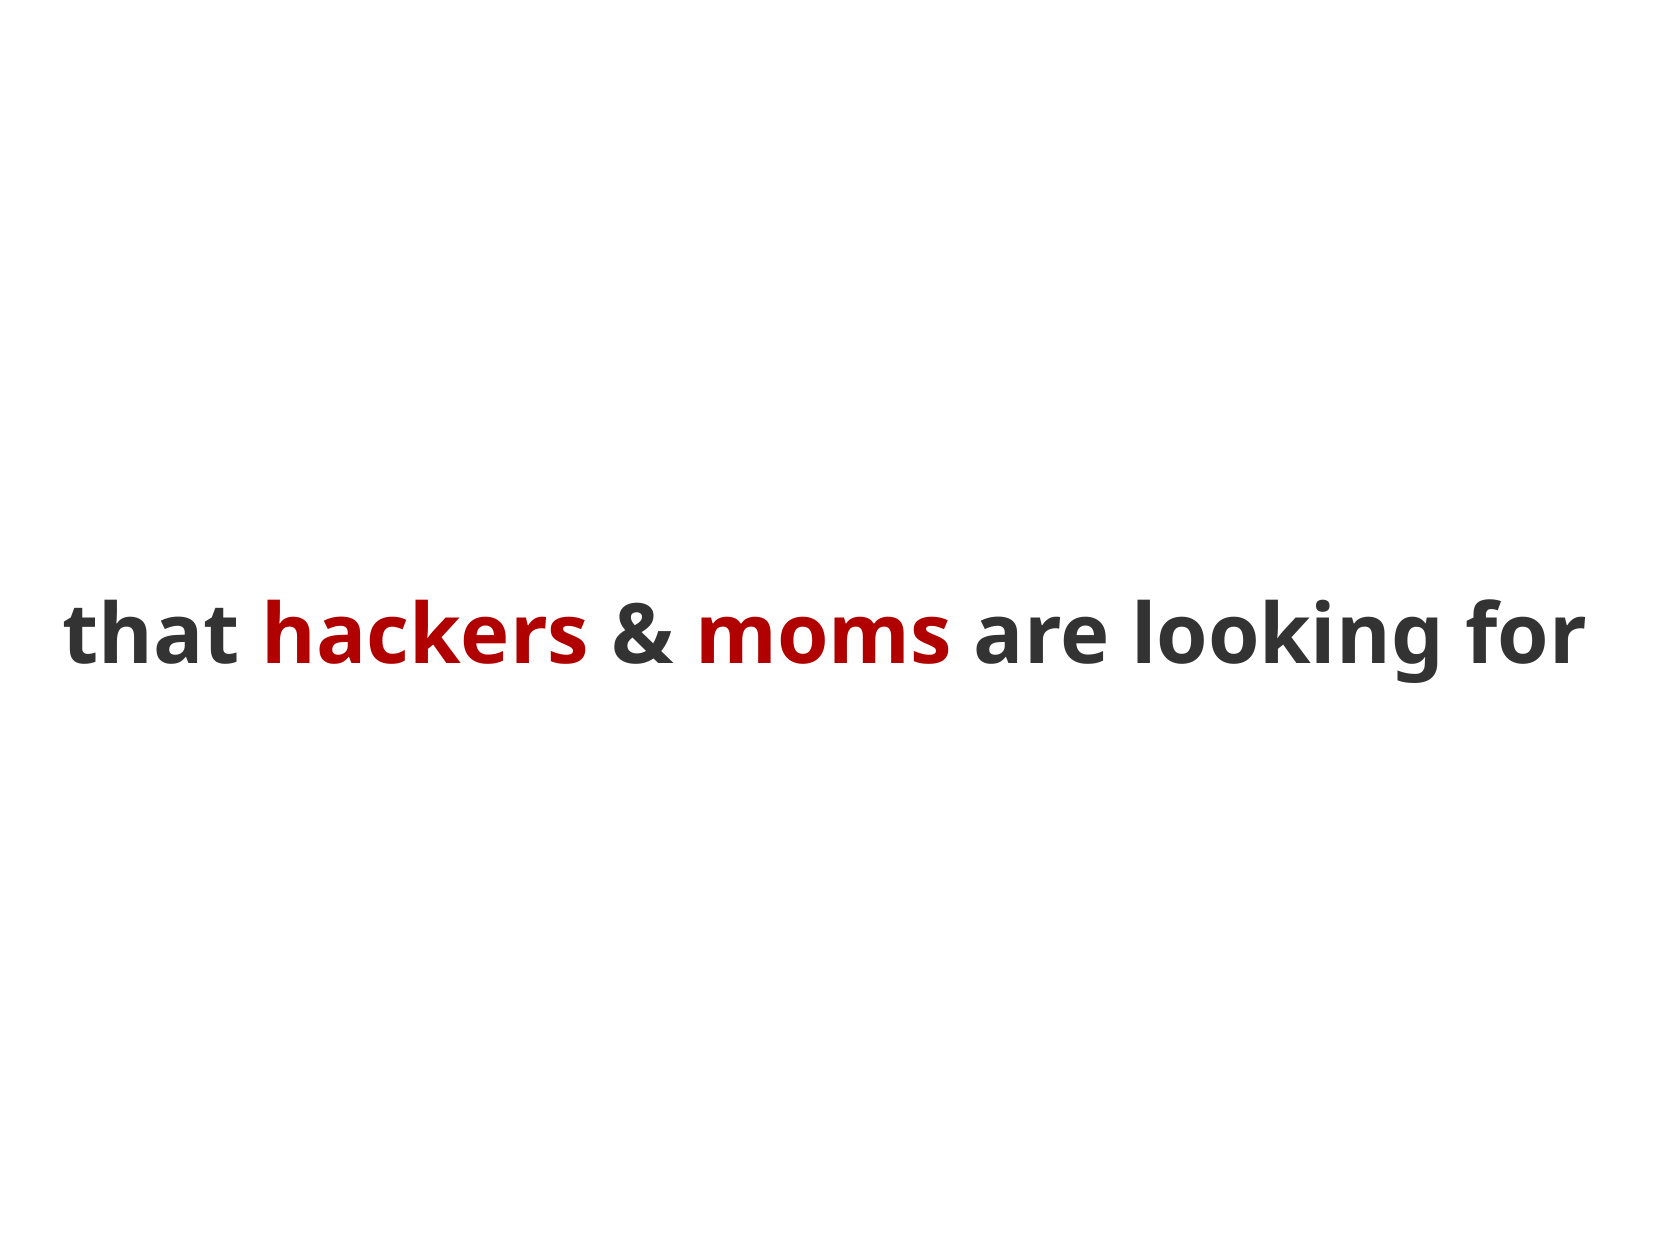

#
that hackers & moms are looking for